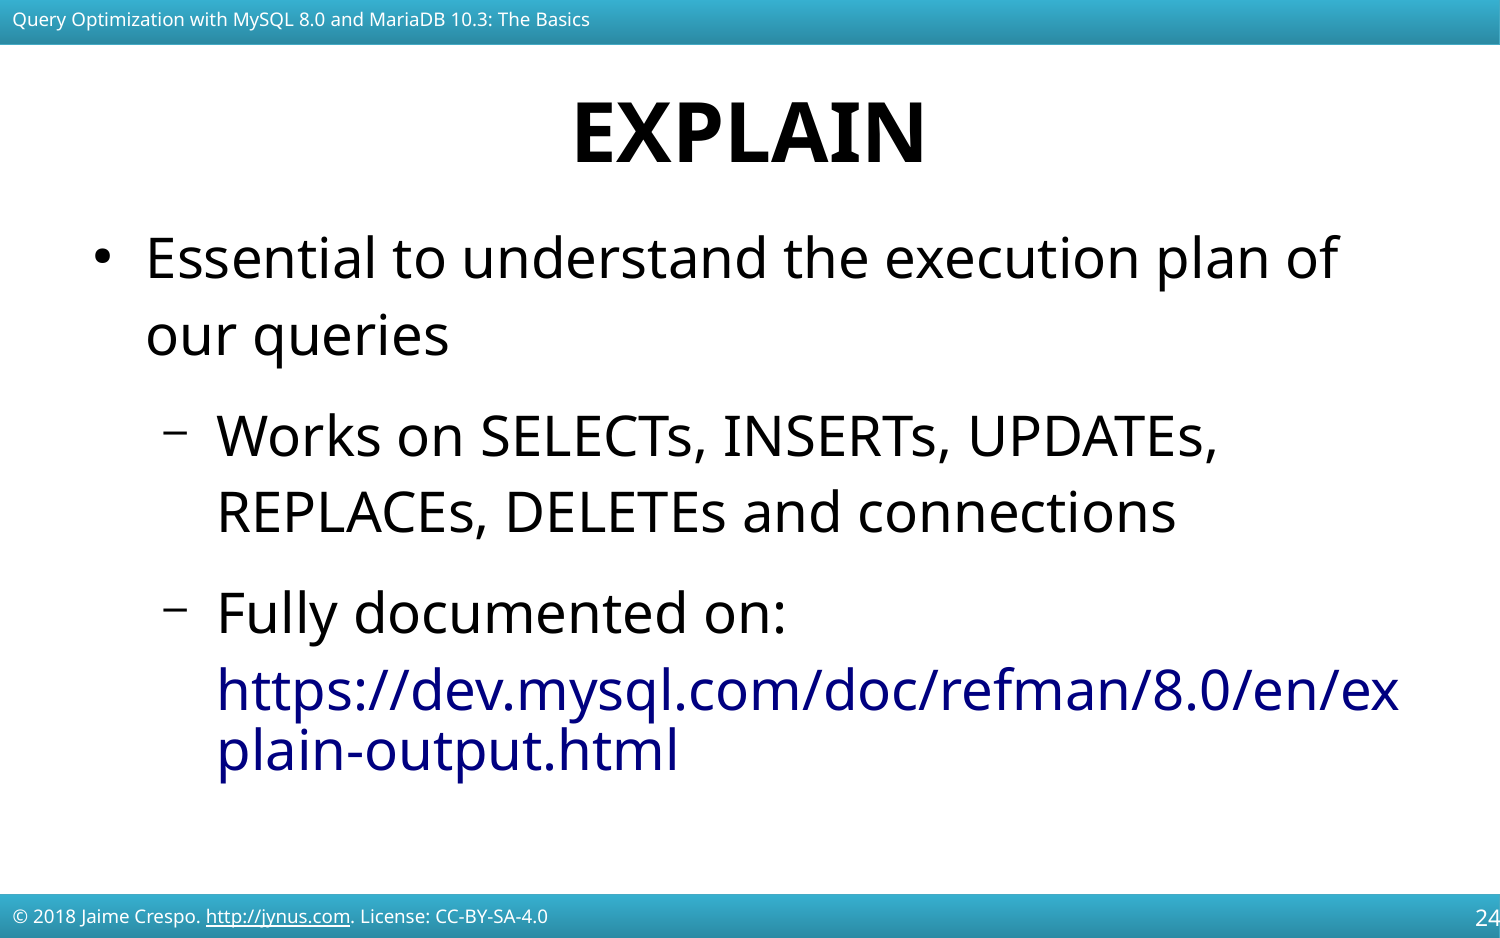

# EXPLAIN
Essential to understand the execution plan of our queries
Works on SELECTs, INSERTs, UPDATEs, REPLACEs, DELETEs and connections
Fully documented on: https://dev.mysql.com/doc/refman/8.0/en/explain-output.html